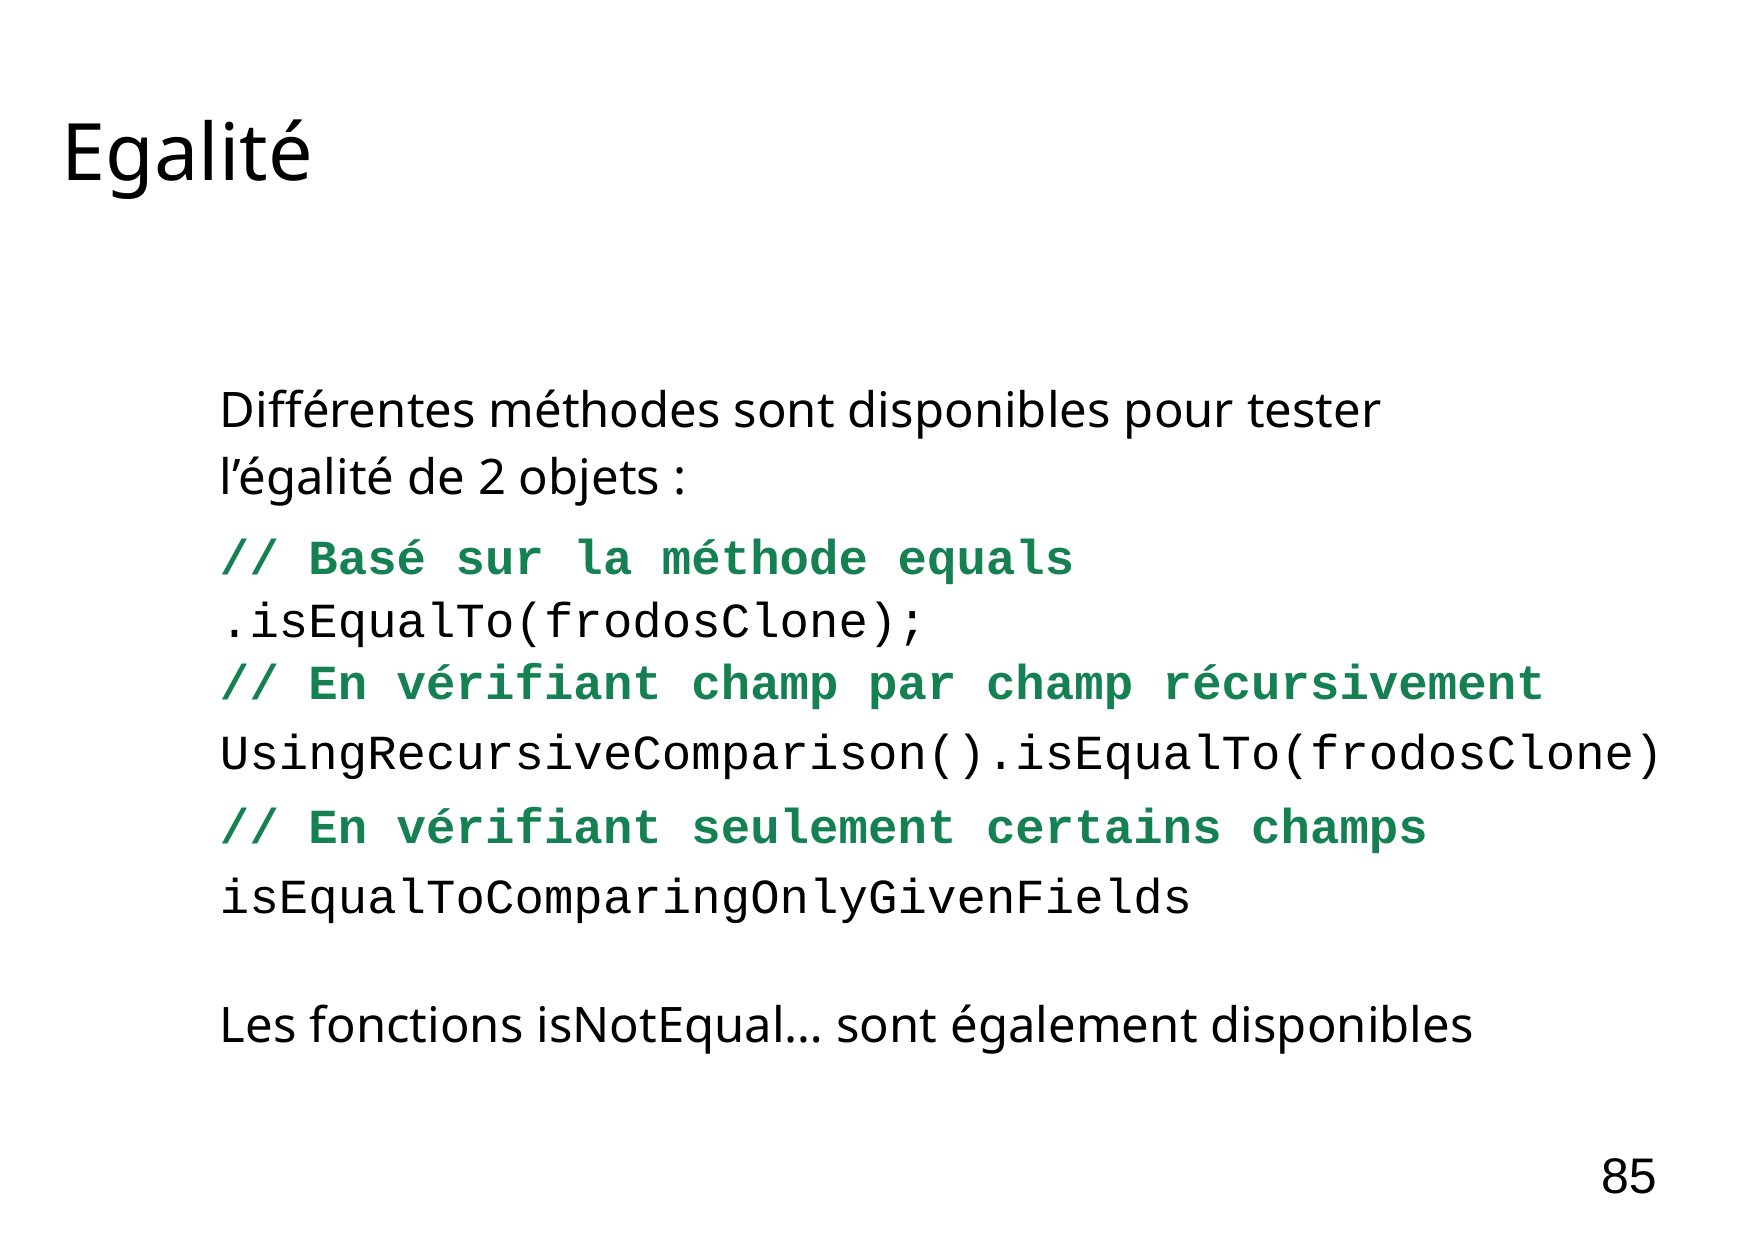

# Egalité
Différentes méthodes sont disponibles pour tester l’égalité de 2 objets :
// Basé sur la méthode equals
.isEqualTo(frodosClone);
// En vérifiant champ par champ récursivement
UsingRecursiveComparison().isEqualTo(frodosClone)
// En vérifiant seulement certains champs
isEqualToComparingOnlyGivenFields
Les fonctions isNotEqual… sont également disponibles
85